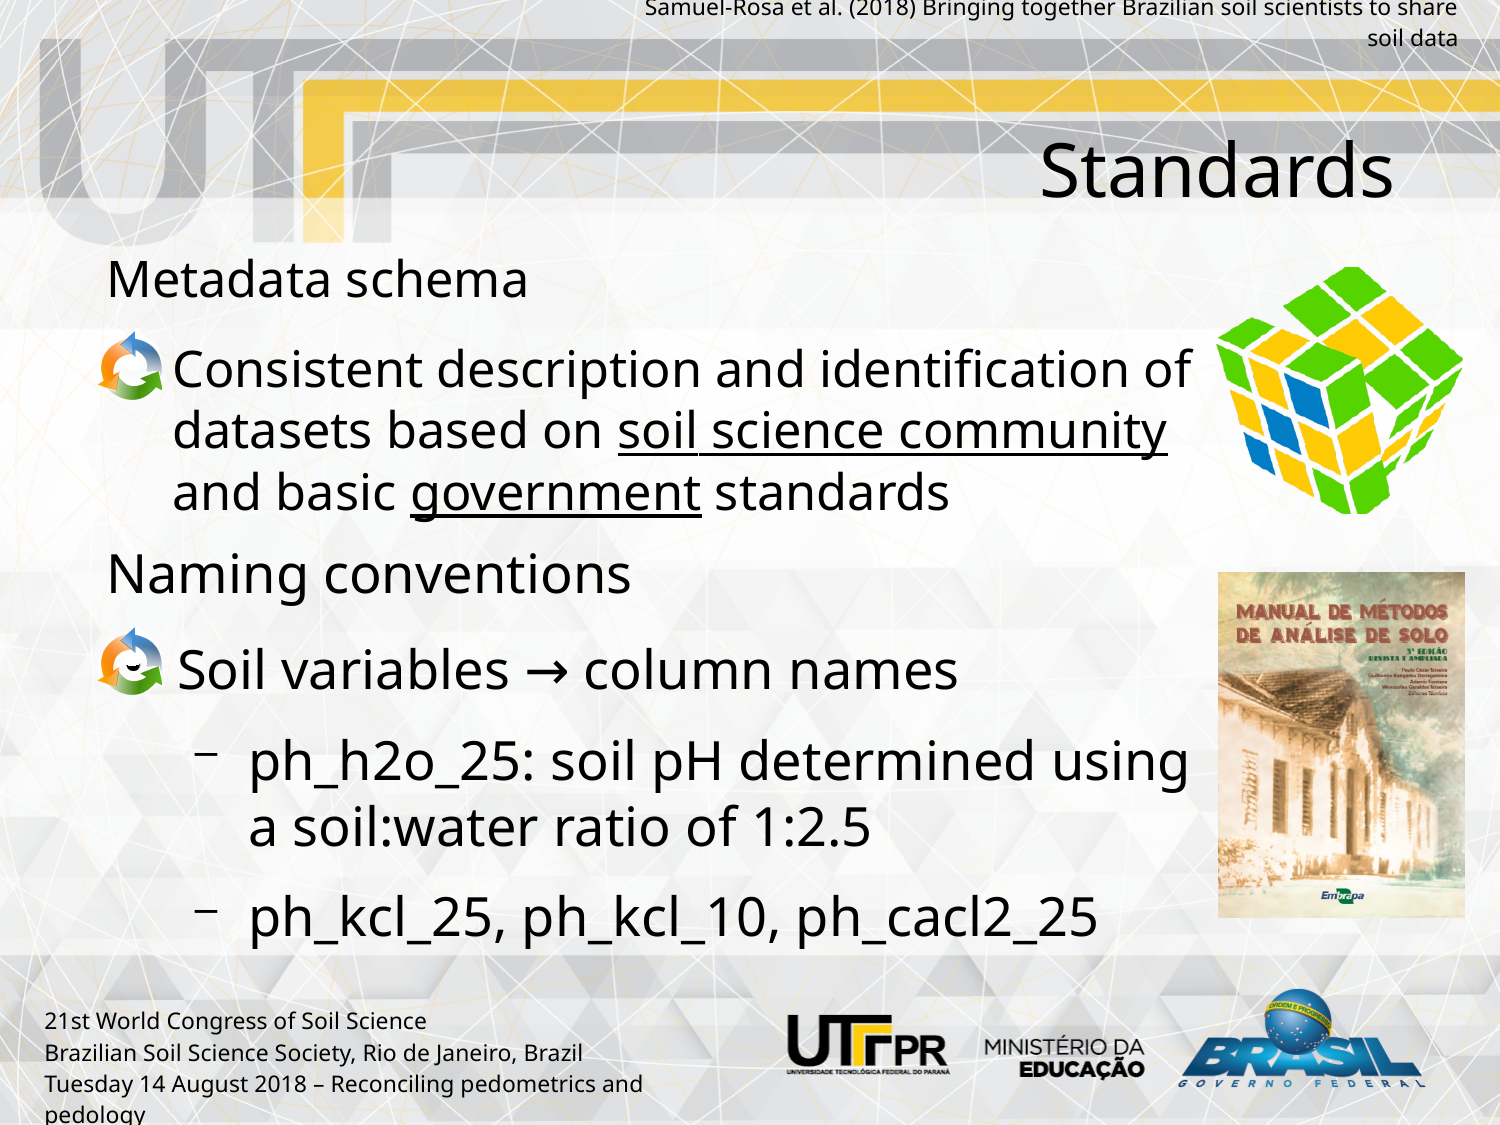

Samuel-Rosa et al. (2018) Bringing together Brazilian soil scientists to share soil data
# Standards
Metadata schema
Consistent description and identification of datasets based on soil science community and basic government standards
Naming conventions
Soil variables → column names
ph_h2o_25: soil pH determined using a soil:water ratio of 1:2.5
ph_kcl_25, ph_kcl_10, ph_cacl2_25
21st World Congress of Soil Science
Brazilian Soil Science Society, Rio de Janeiro, Brazil
Tuesday 14 August 2018 – Reconciling pedometrics and pedology